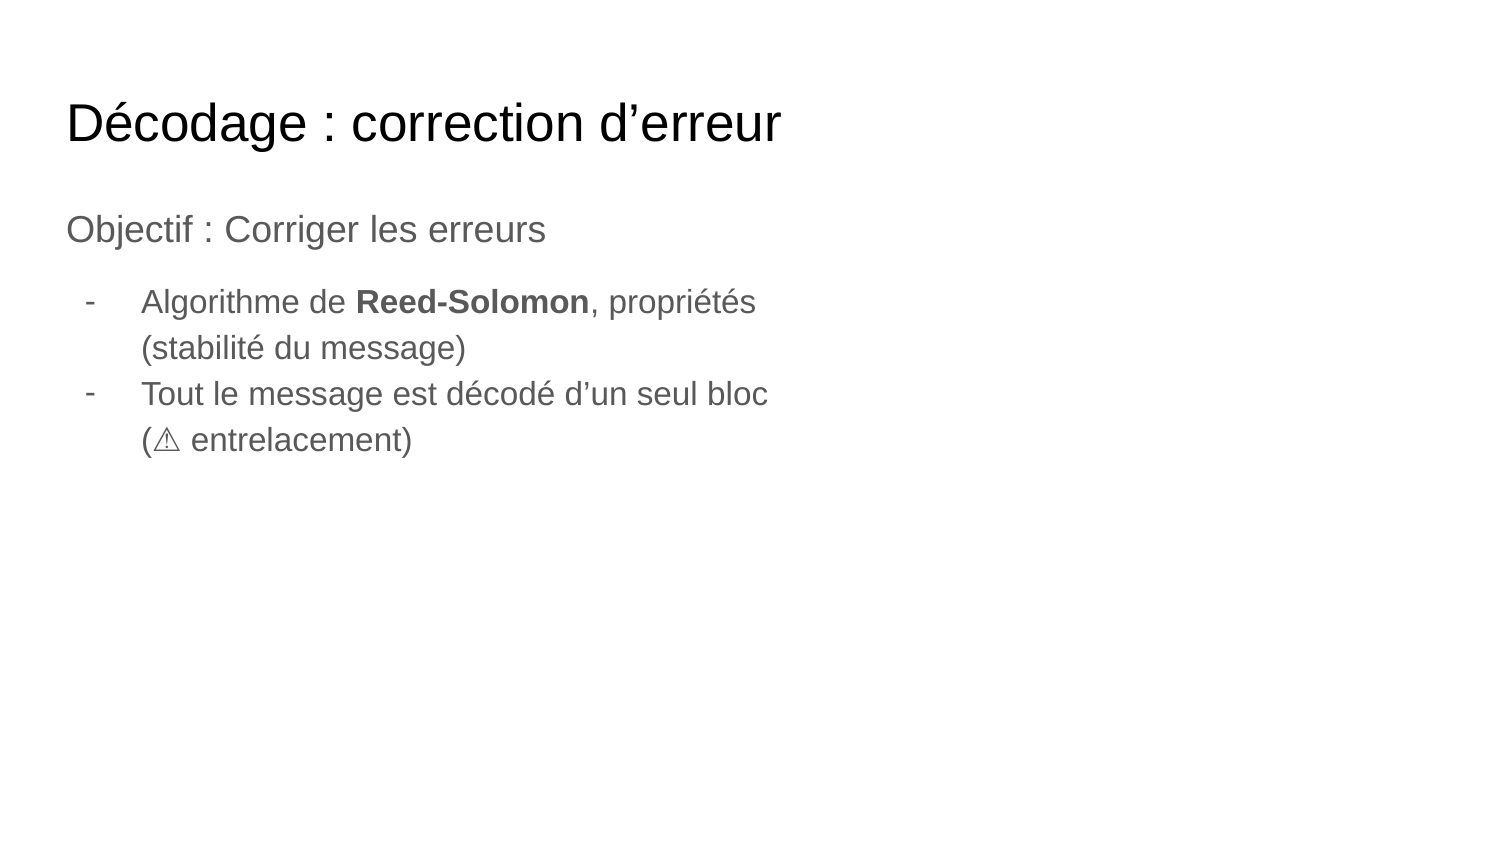

# Décodage : correction d’erreur
Objectif : Corriger les erreurs
Algorithme de Reed-Solomon, propriétés
(stabilité du message)
Tout le message est décodé d’un seul bloc (⚠️ entrelacement)